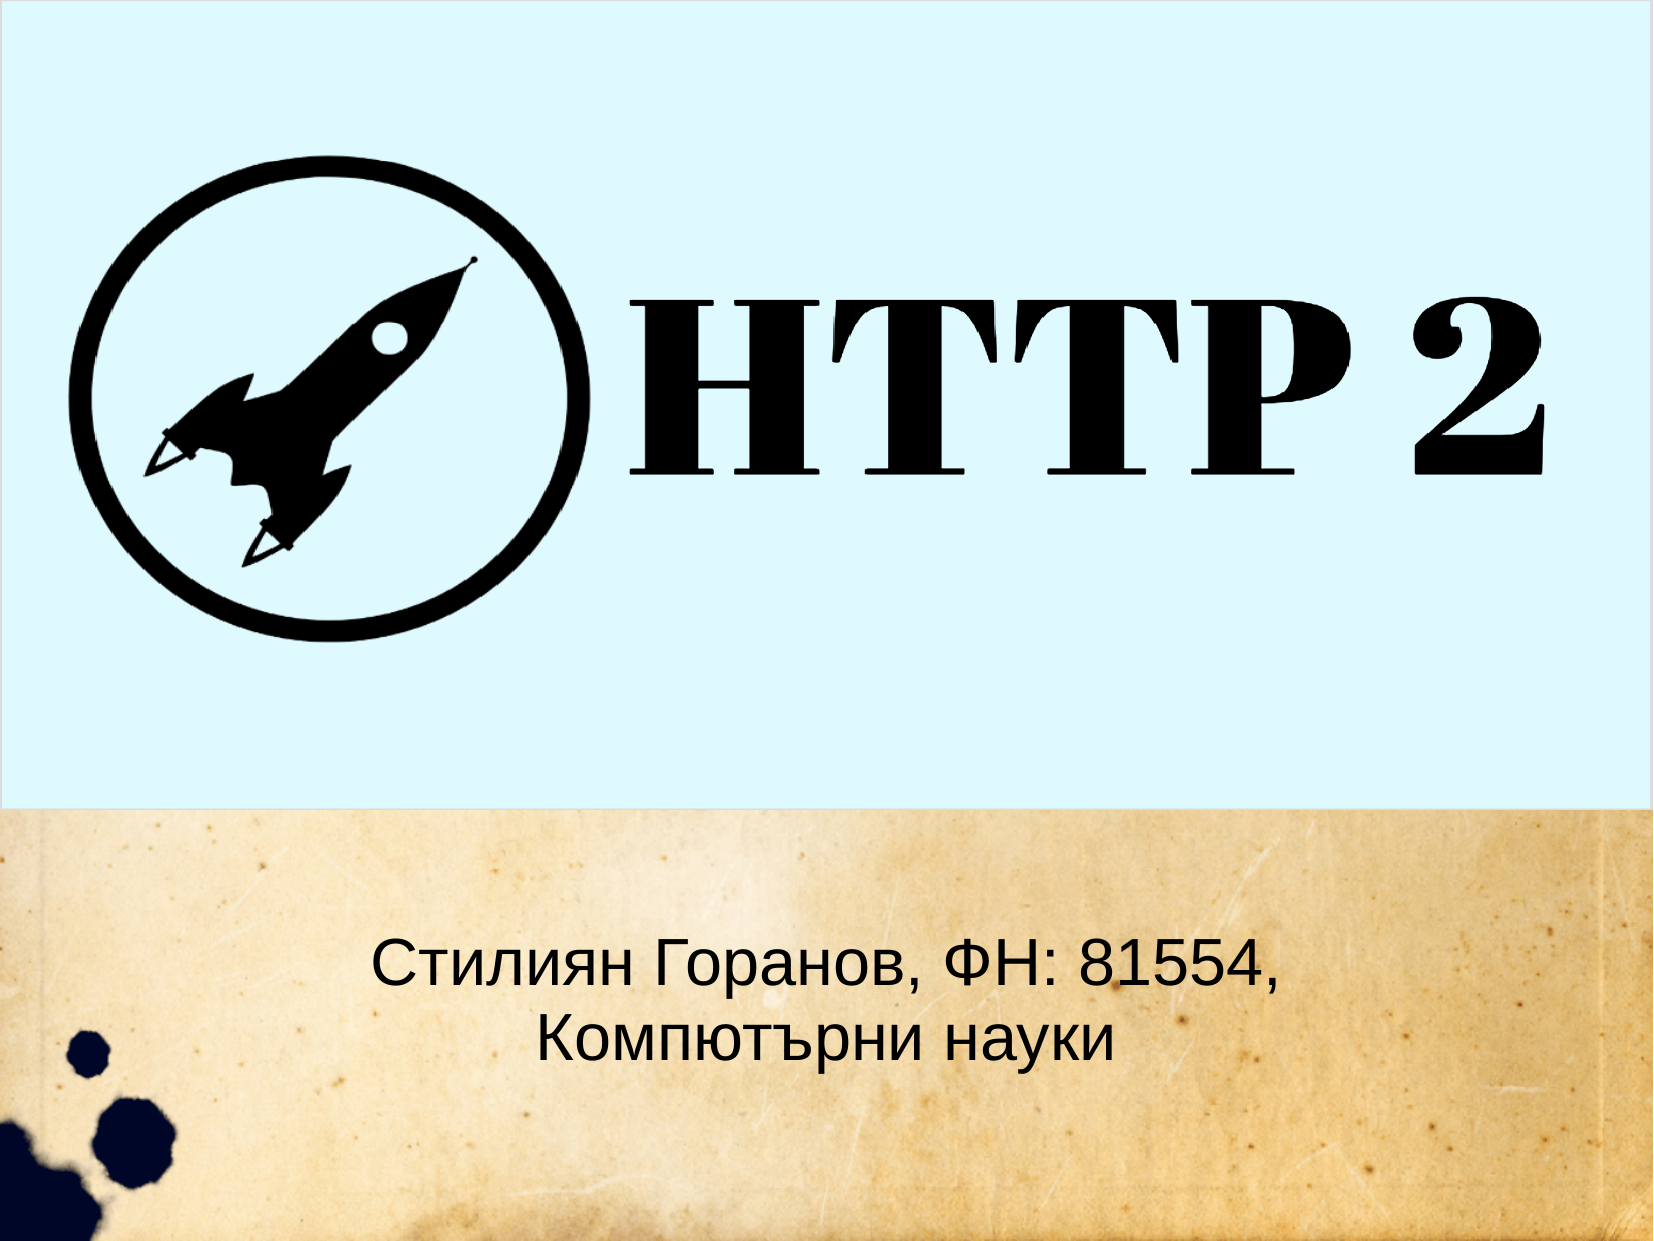

# HTTP/2
Стилиян Горанов, ФН: 81554,
Компютърни науки